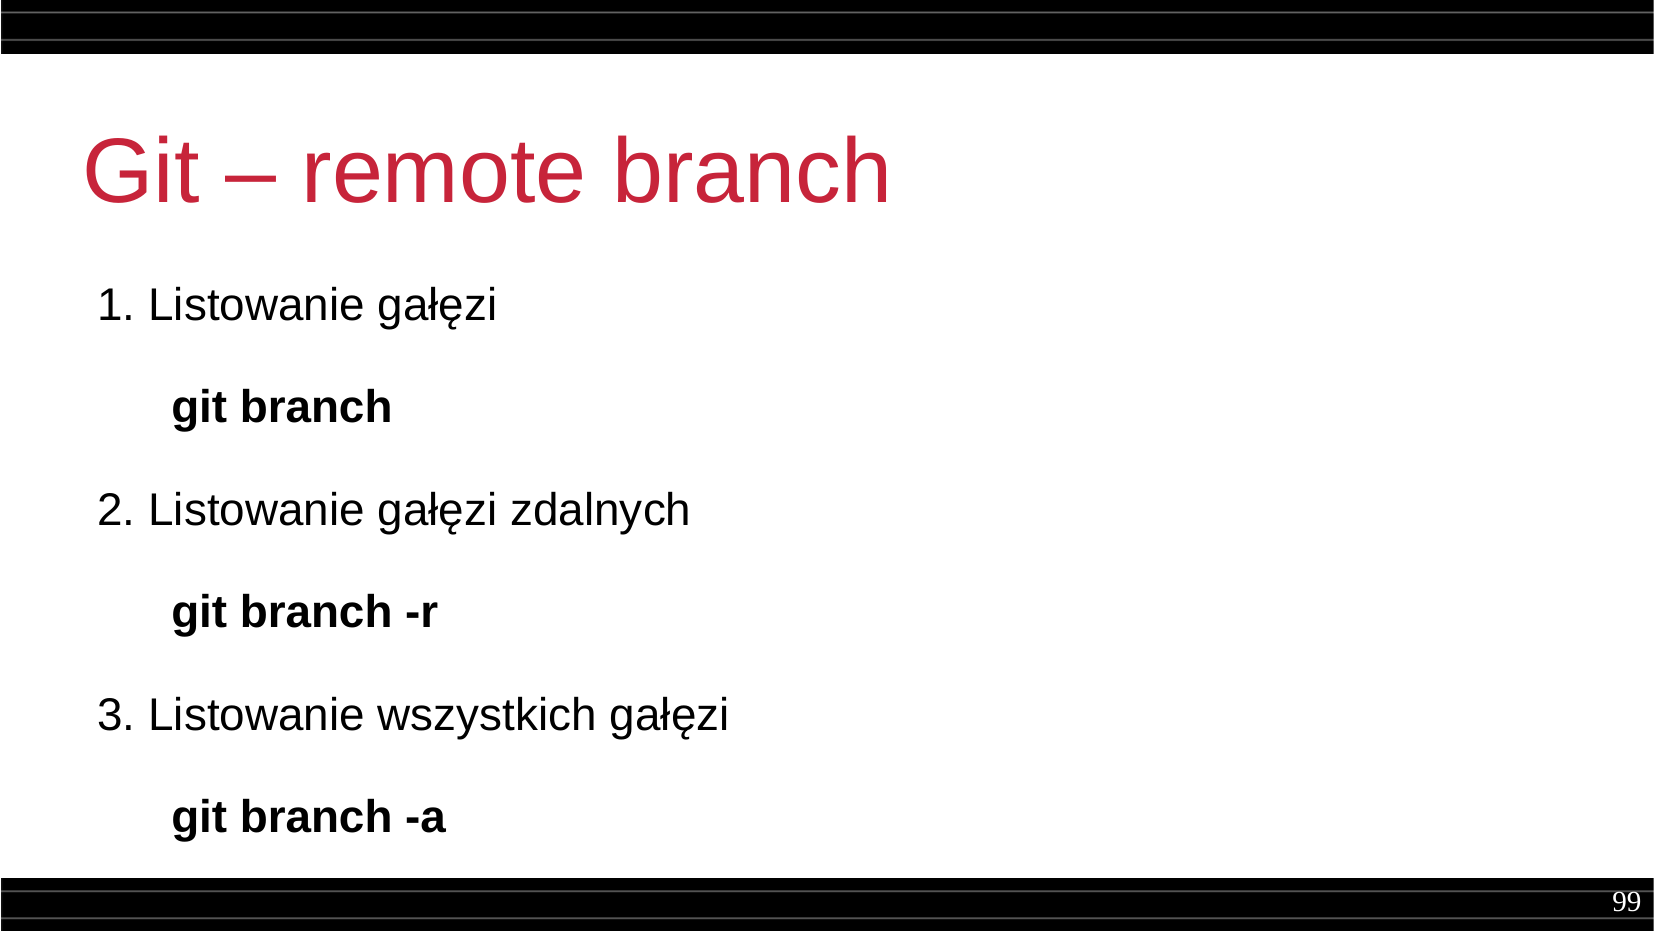

# Git – remote branch
1. Listowanie gałęzi
	git branch
2. Listowanie gałęzi zdalnych
	git branch -r
3. Listowanie wszystkich gałęzi
	git branch -a